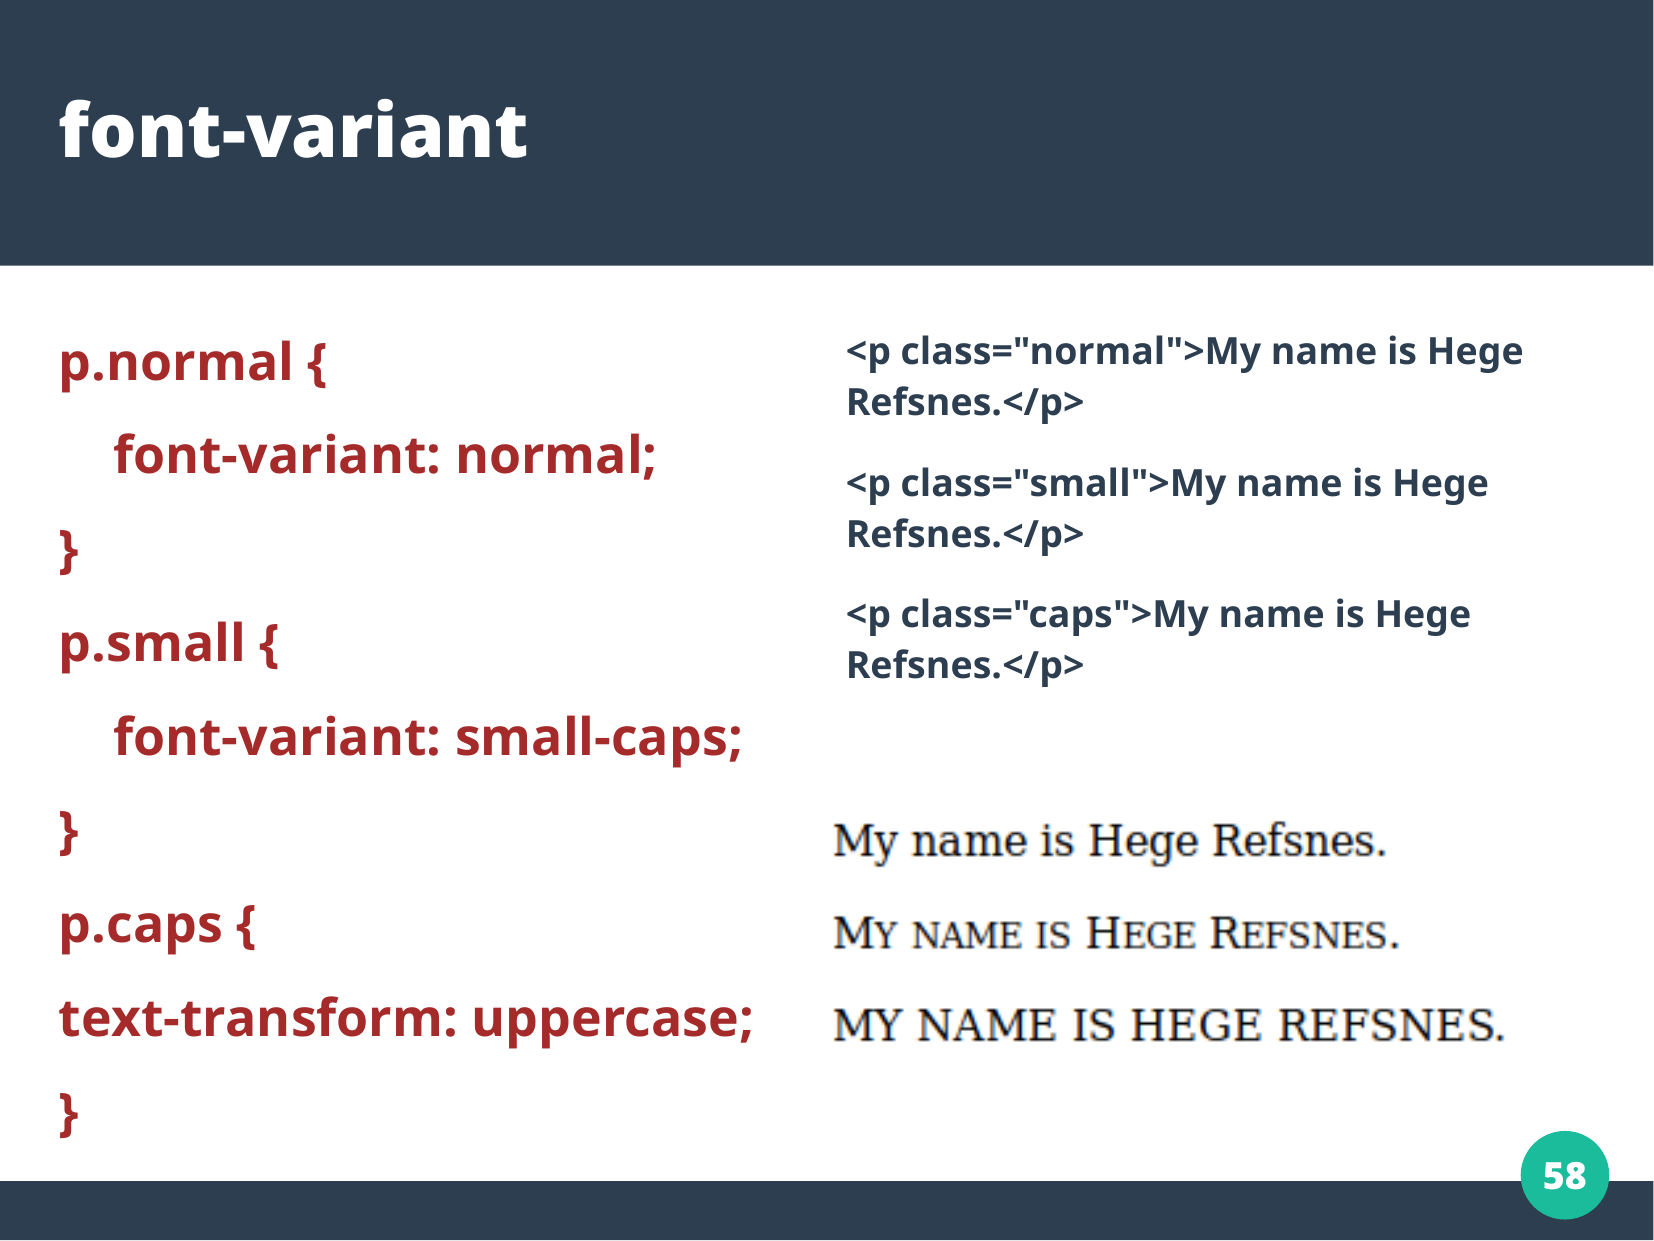

# font-variant
p.normal {
 font-variant: normal;
}
p.small {
 font-variant: small-caps;
}
p.caps {
text-transform: uppercase;
}
<p class="normal">My name is Hege Refsnes.</p>
<p class="small">My name is Hege Refsnes.</p>
<p class="caps">My name is Hege Refsnes.</p>
58